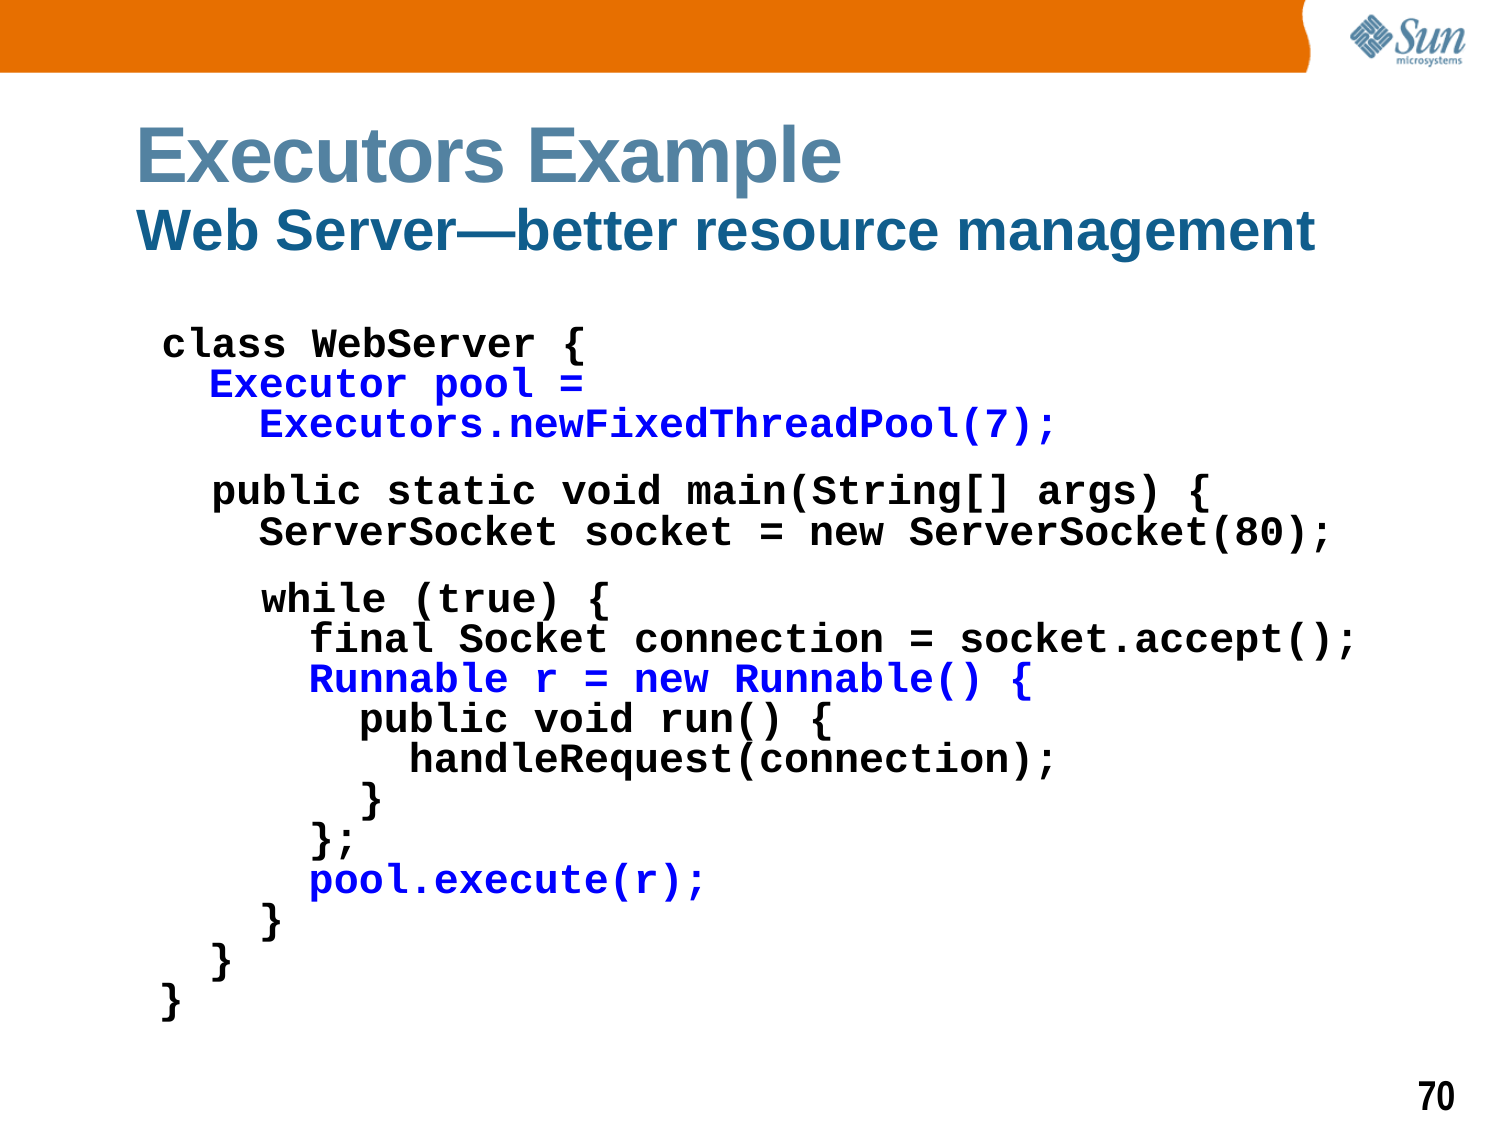

# Executors Example
Web Server—better resource management
 class WebServer {
 Executor pool =
 Executors.newFixedThreadPool(7);
 public static void main(String[] args) {
 ServerSocket socket = new ServerSocket(80);
 while (true) {
 final Socket connection = socket.accept();
 Runnable r = new Runnable() {
 public void run() {
 handleRequest(connection);
 }
 };
 pool.execute(r);
 }
 }
}